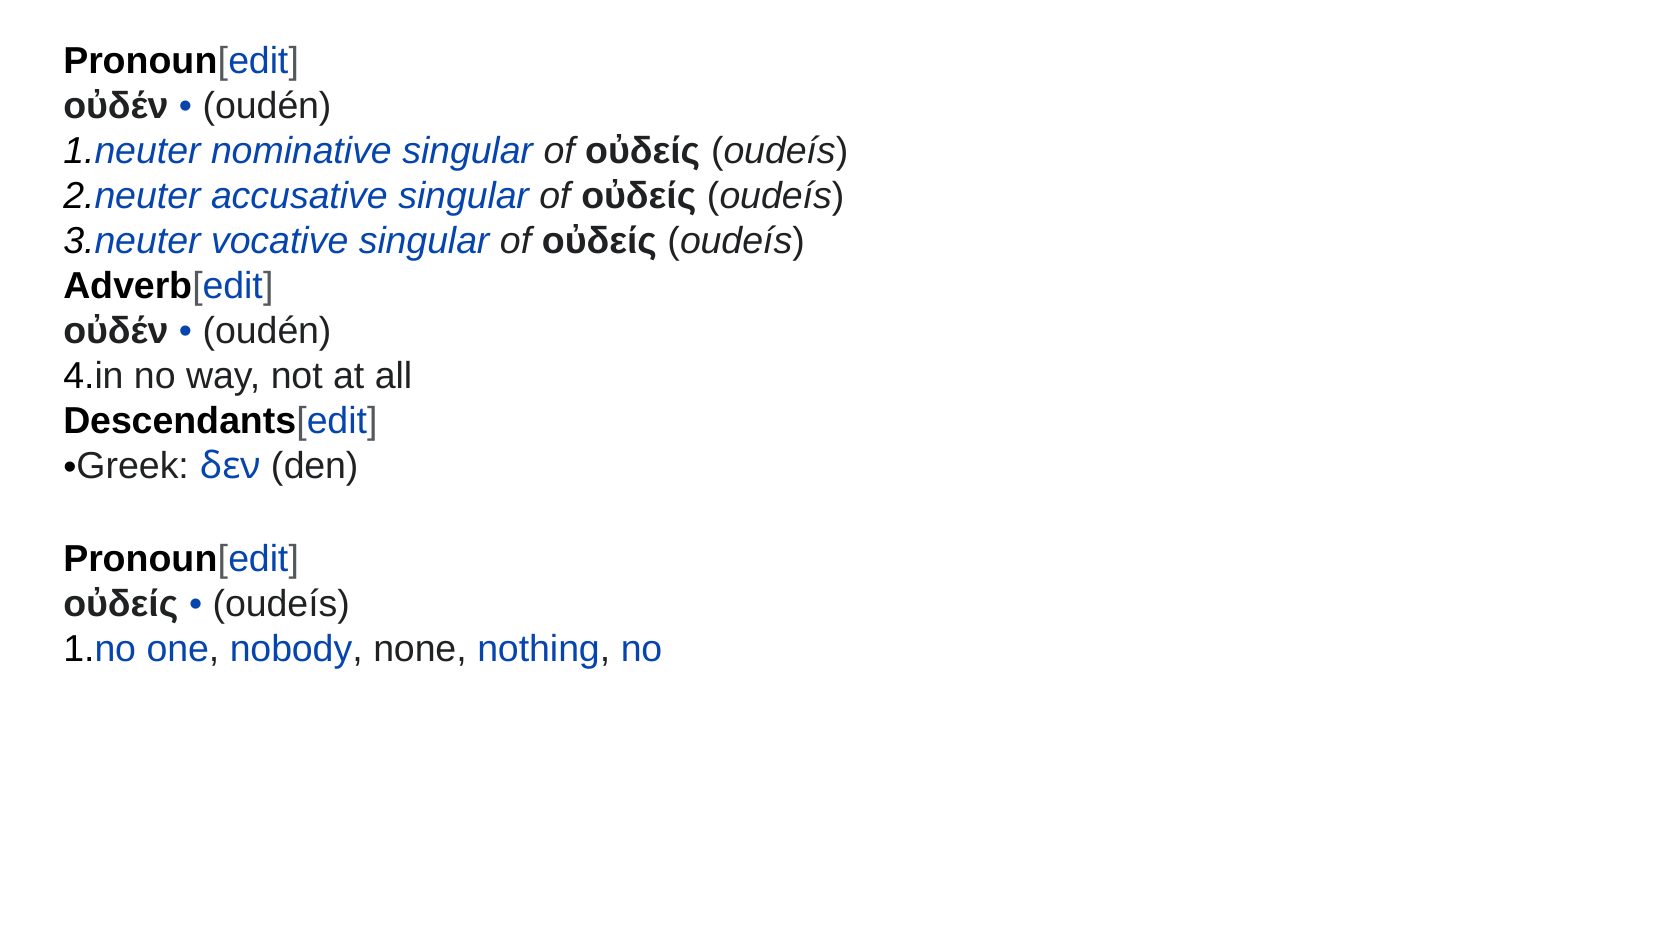

Pronoun[edit]
οὐδέν • (oudén)
neuter nominative singular of οὐδείς (oudeís)
neuter accusative singular of οὐδείς (oudeís)
neuter vocative singular of οὐδείς (oudeís)
Adverb[edit]
οὐδέν • (oudén)
in no way, not at all
Descendants[edit]
Greek: δεν (den)
Pronoun[edit]
οὐδείς • (oudeís)
no one, nobody, none, nothing, no